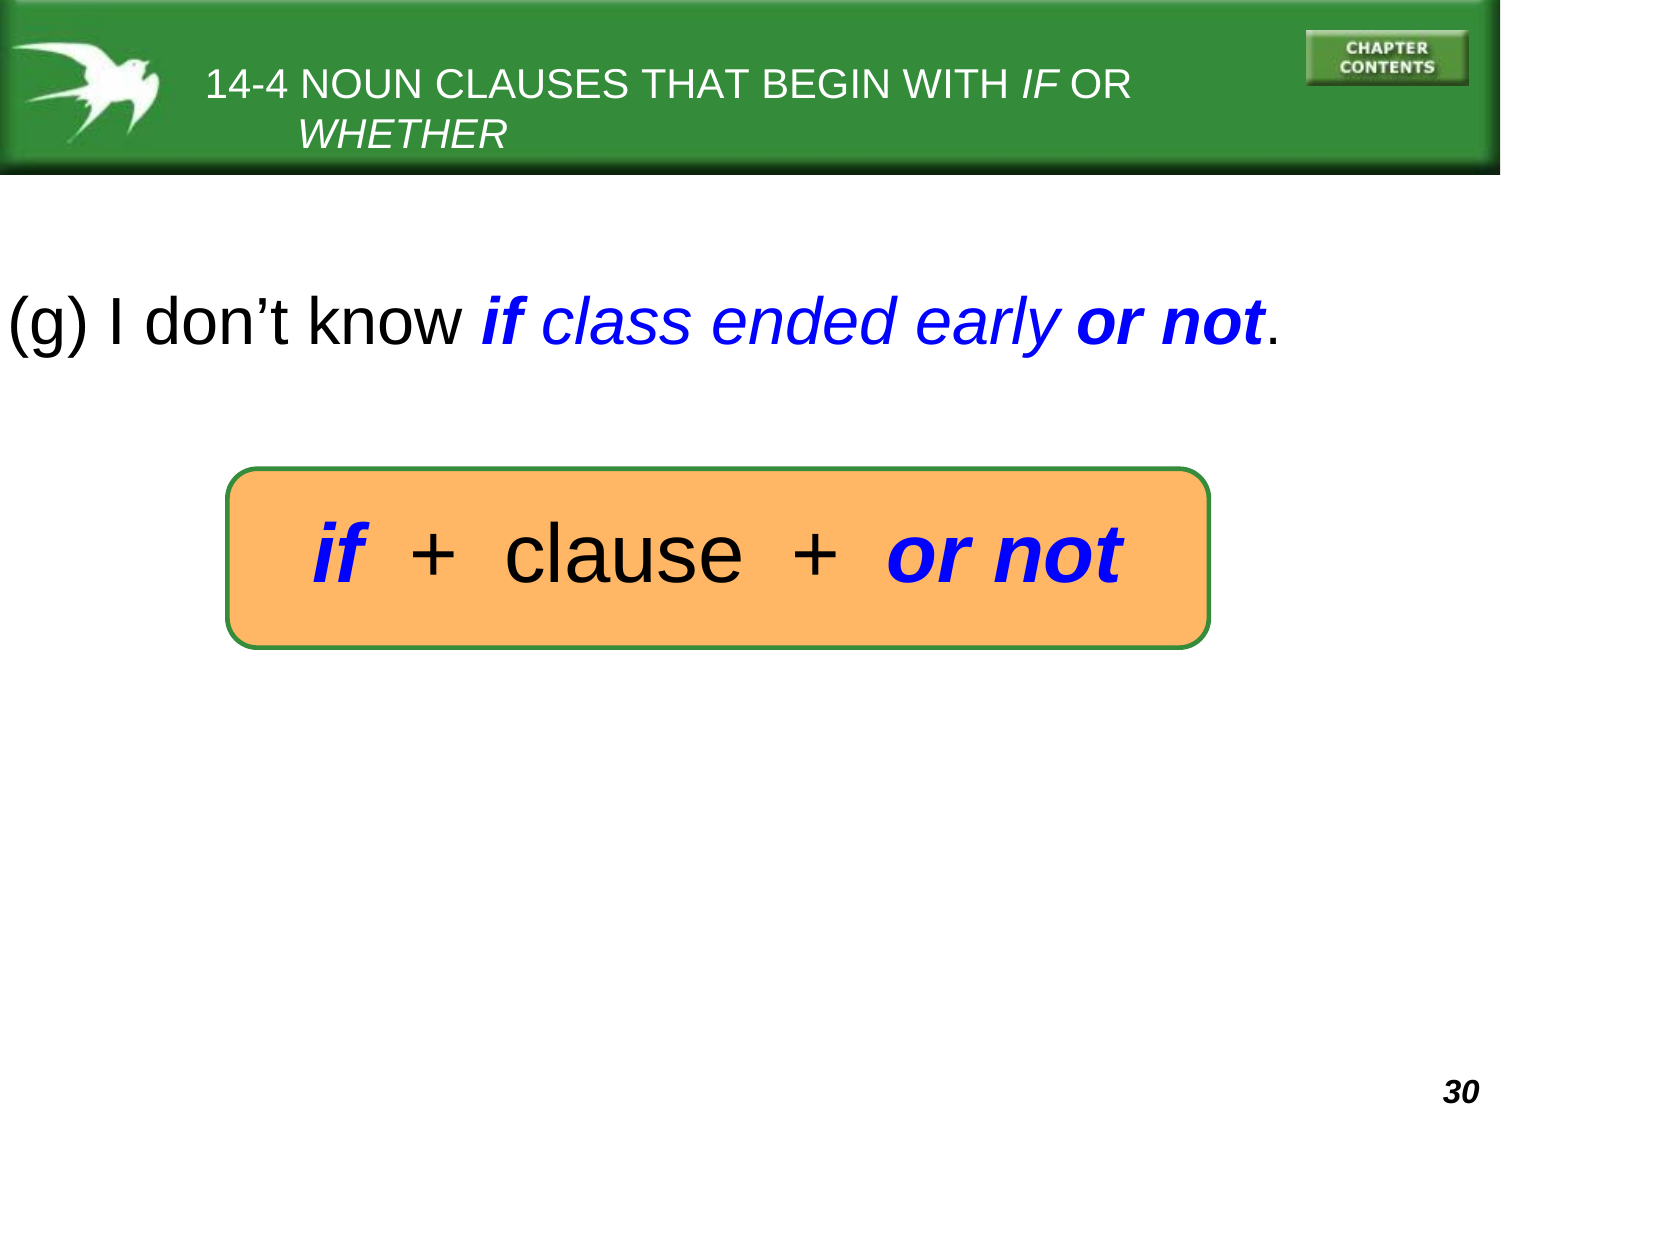

14-4 NOUN CLAUSES THAT BEGIN WITH IF OR
 WHETHER
(g) I don’t know if class ended early or not.
if + clause + or not